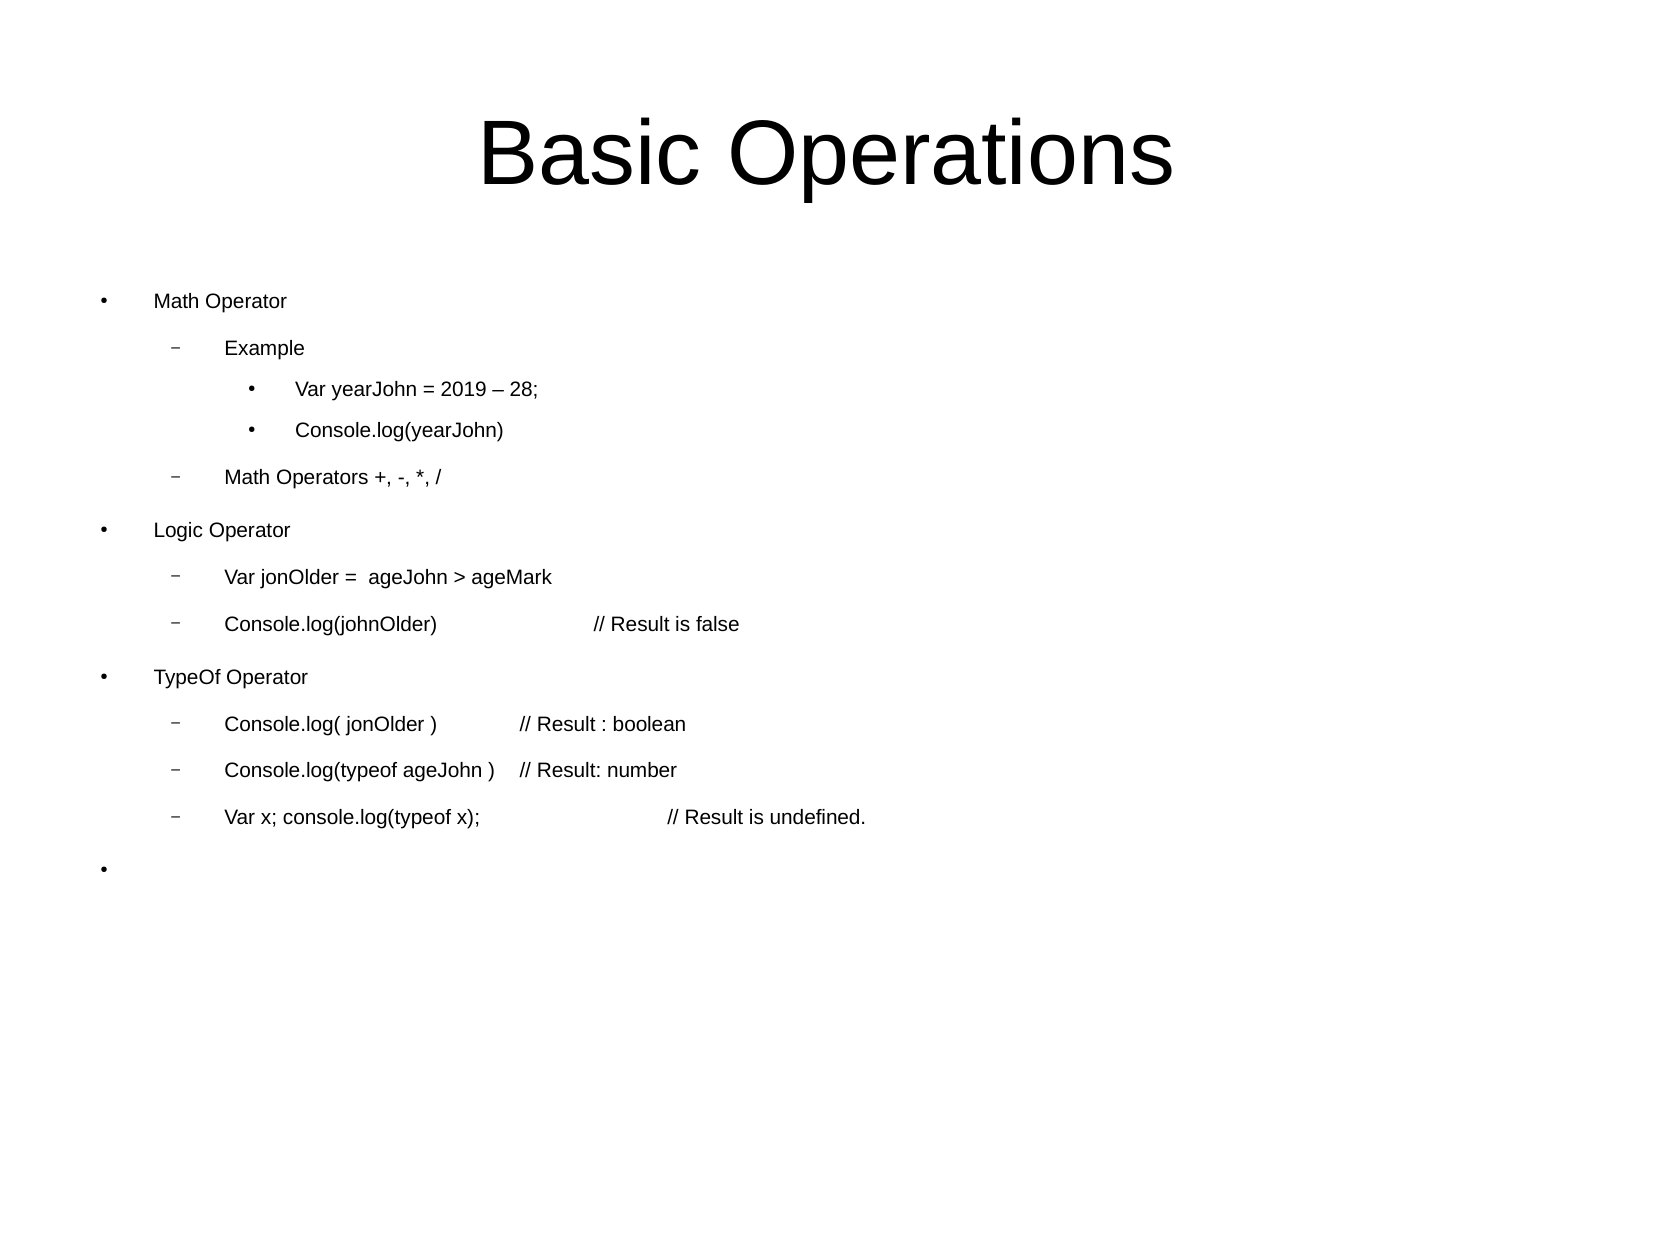

# Basic Operations
Math Operator
Example
Var yearJohn = 2019 – 28;
Console.log(yearJohn)
Math Operators +, -, *, /
Logic Operator
Var jonOlder = ageJohn > ageMark
Console.log(johnOlder)			// Result is false
TypeOf Operator
Console.log( jonOlder ) 		// Result : boolean
Console.log(typeof ageJohn ) 	// Result: number
Var x; console.log(typeof x);			// Result is undefined.